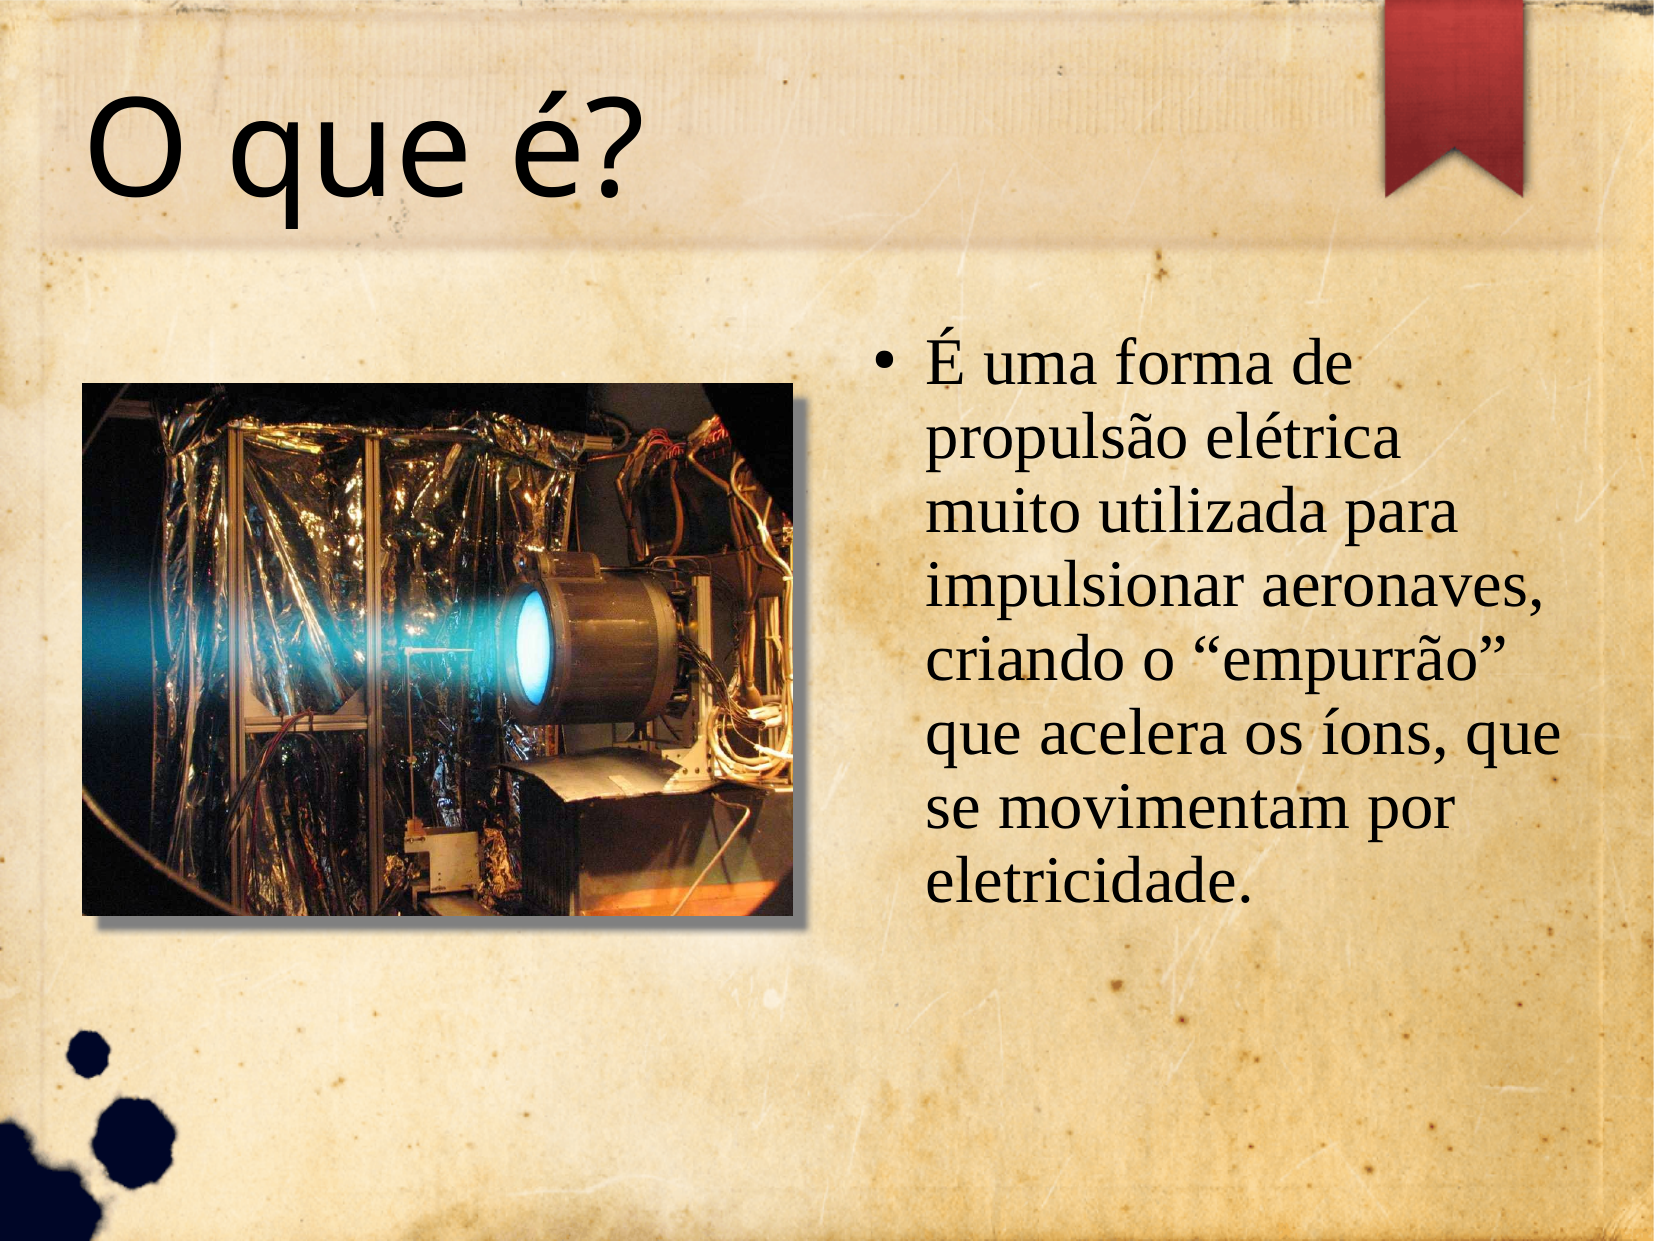

# O que é?
É uma forma de propulsão elétrica muito utilizada para impulsionar aeronaves, criando o “empurrão” que acelera os íons, que se movimentam por eletricidade.